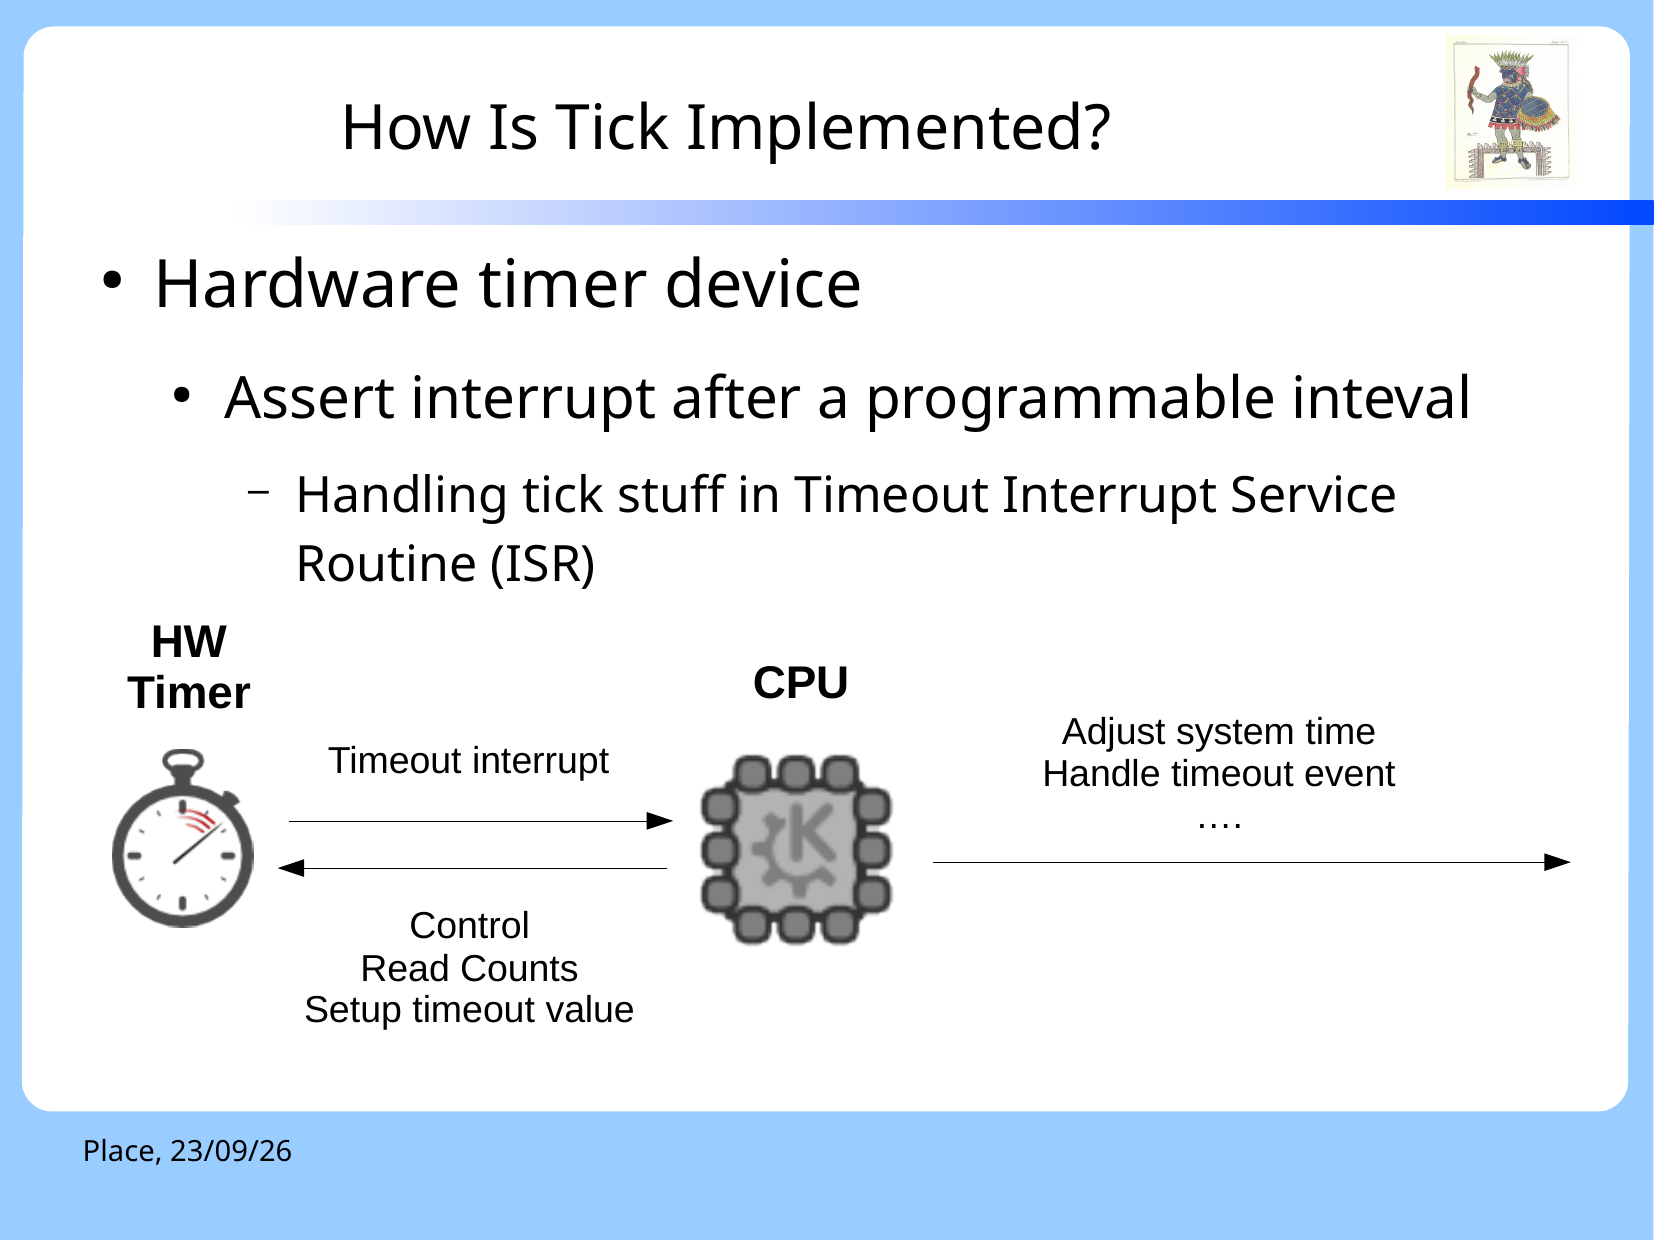

# How Is Tick Implemented?
Hardware timer device
Assert interrupt after a programmable inteval
Handling tick stuff in Timeout Interrupt Service Routine (ISR)
HW
Timer
CPU
Adjust system time
Handle timeout event
….
Timeout interrupt
Control
Read Counts
Setup timeout value